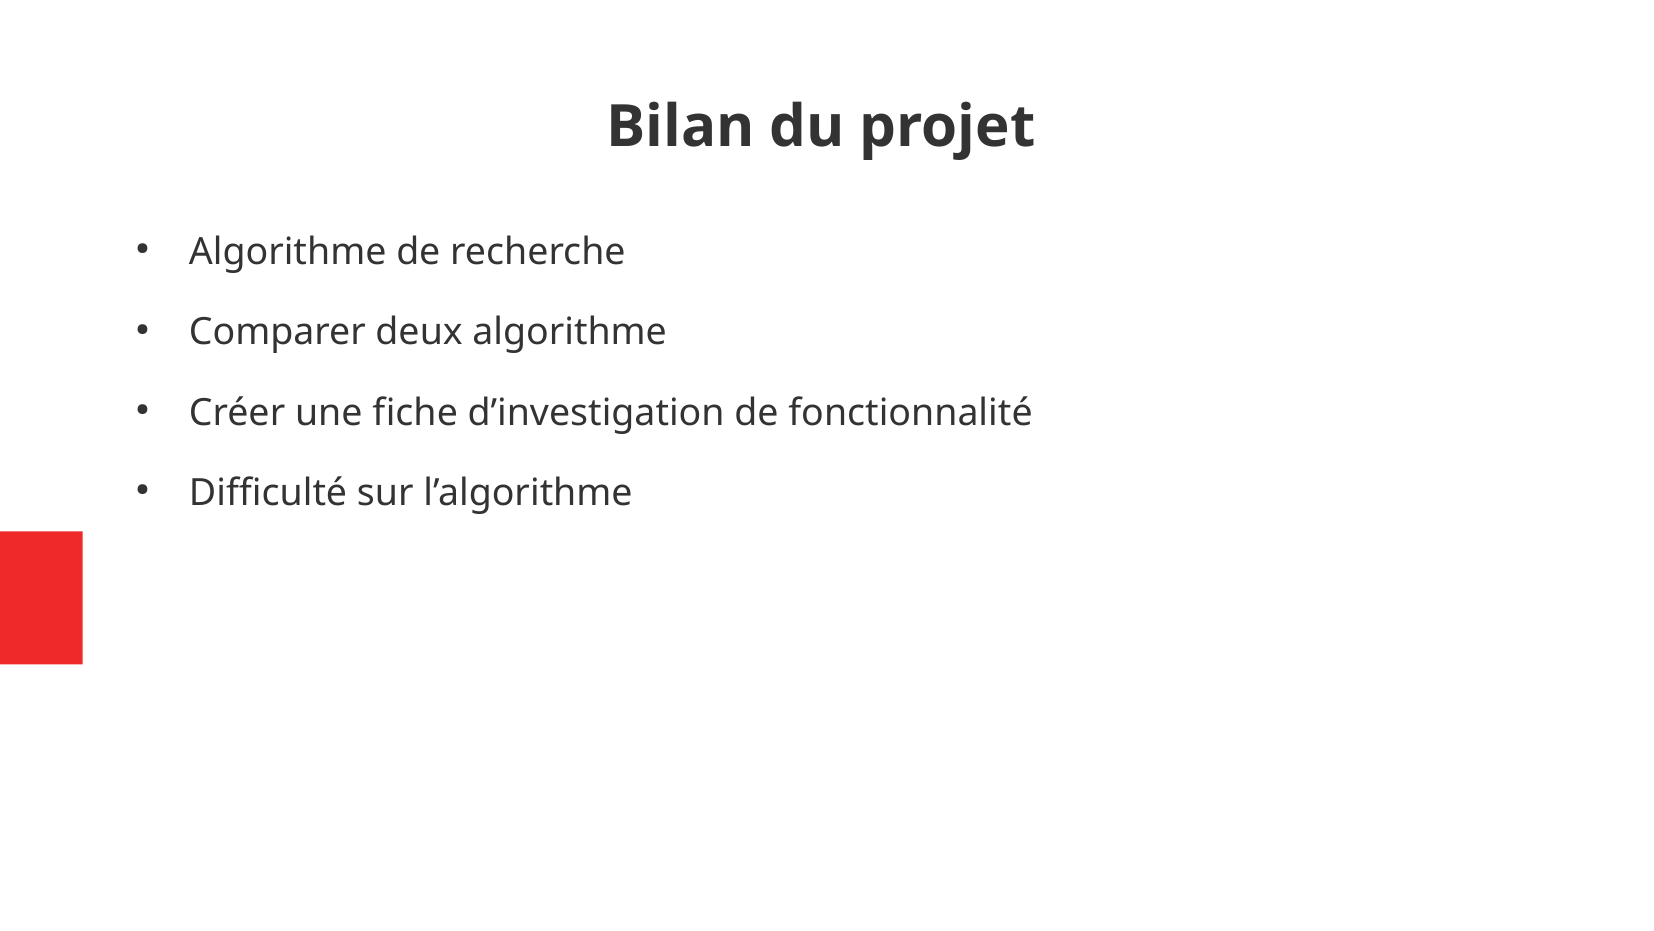

# Bilan du projet
Algorithme de recherche
Comparer deux algorithme
Créer une fiche d’investigation de fonctionnalité
Difficulté sur l’algorithme